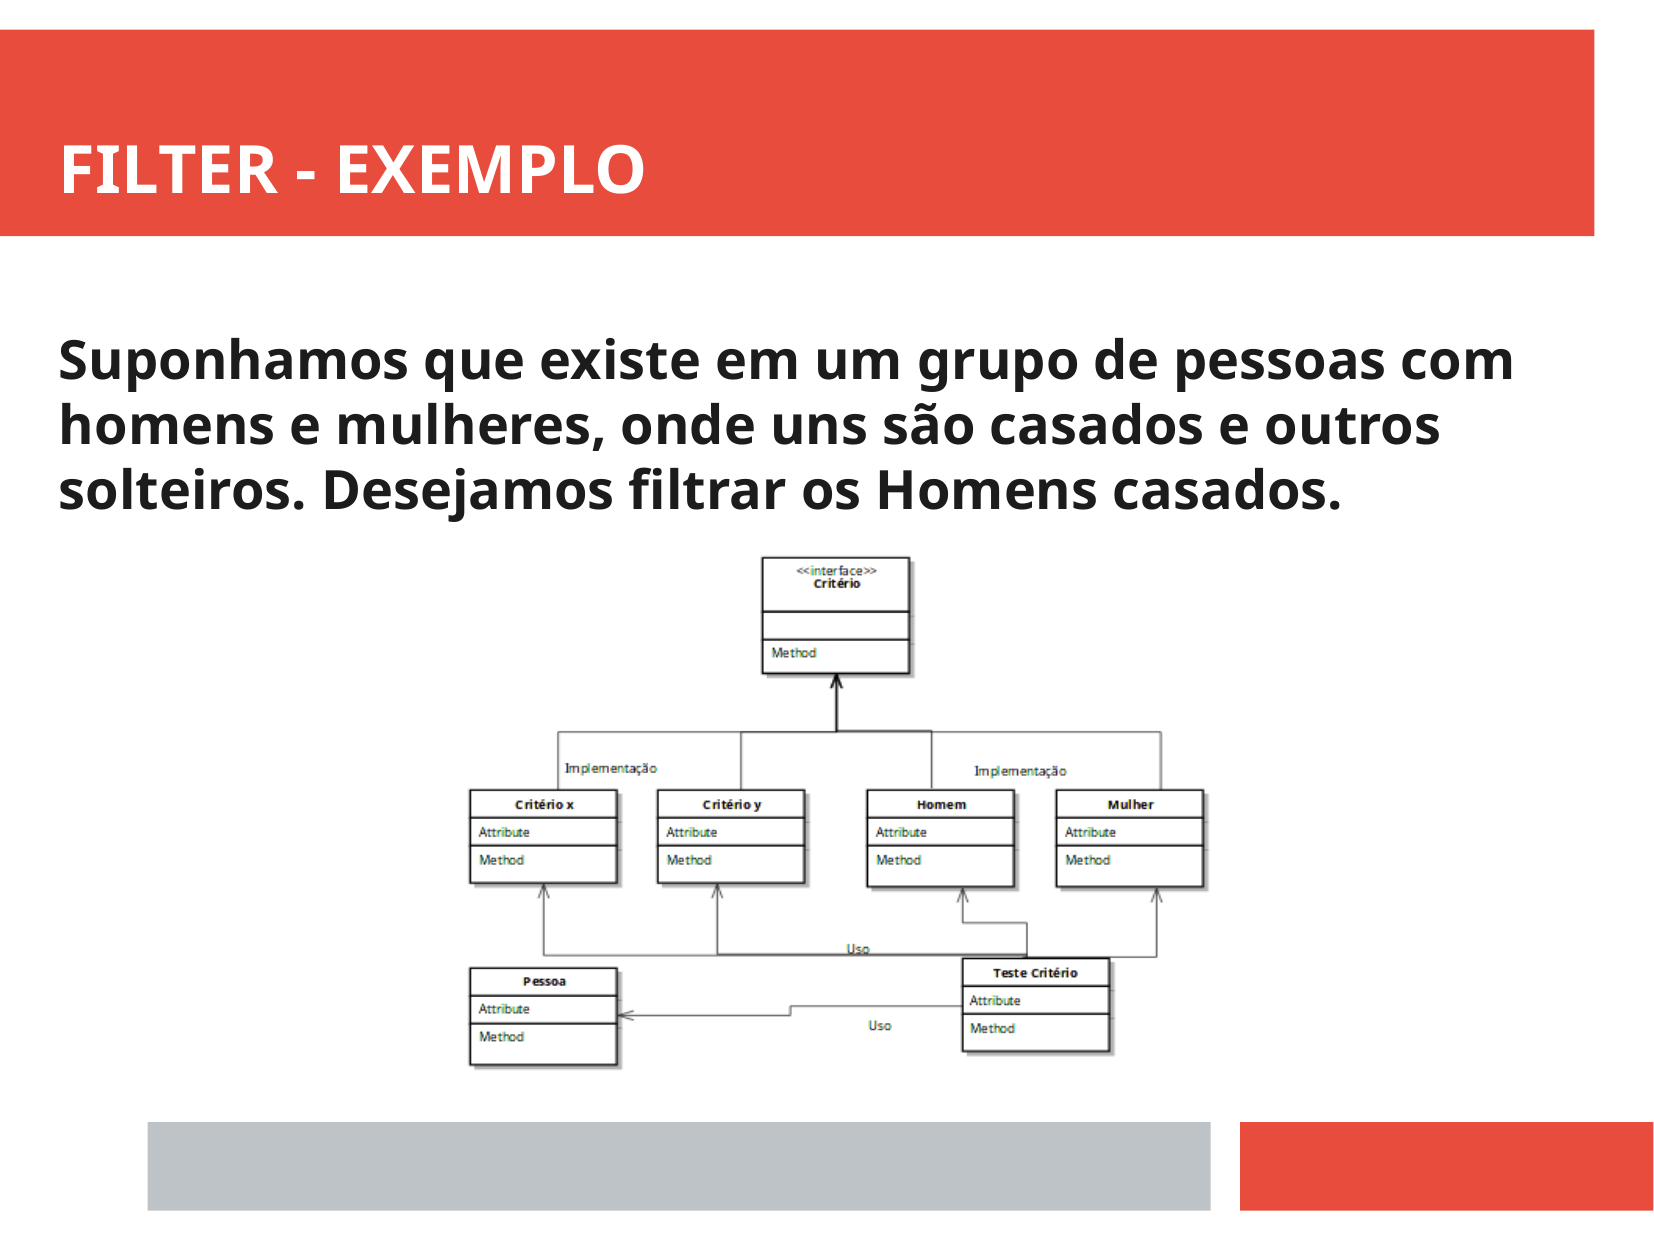

FILTER - EXEMPLO
Suponhamos que existe em um grupo de pessoas com homens e mulheres, onde uns são casados e outros solteiros. Desejamos filtrar os Homens casados.